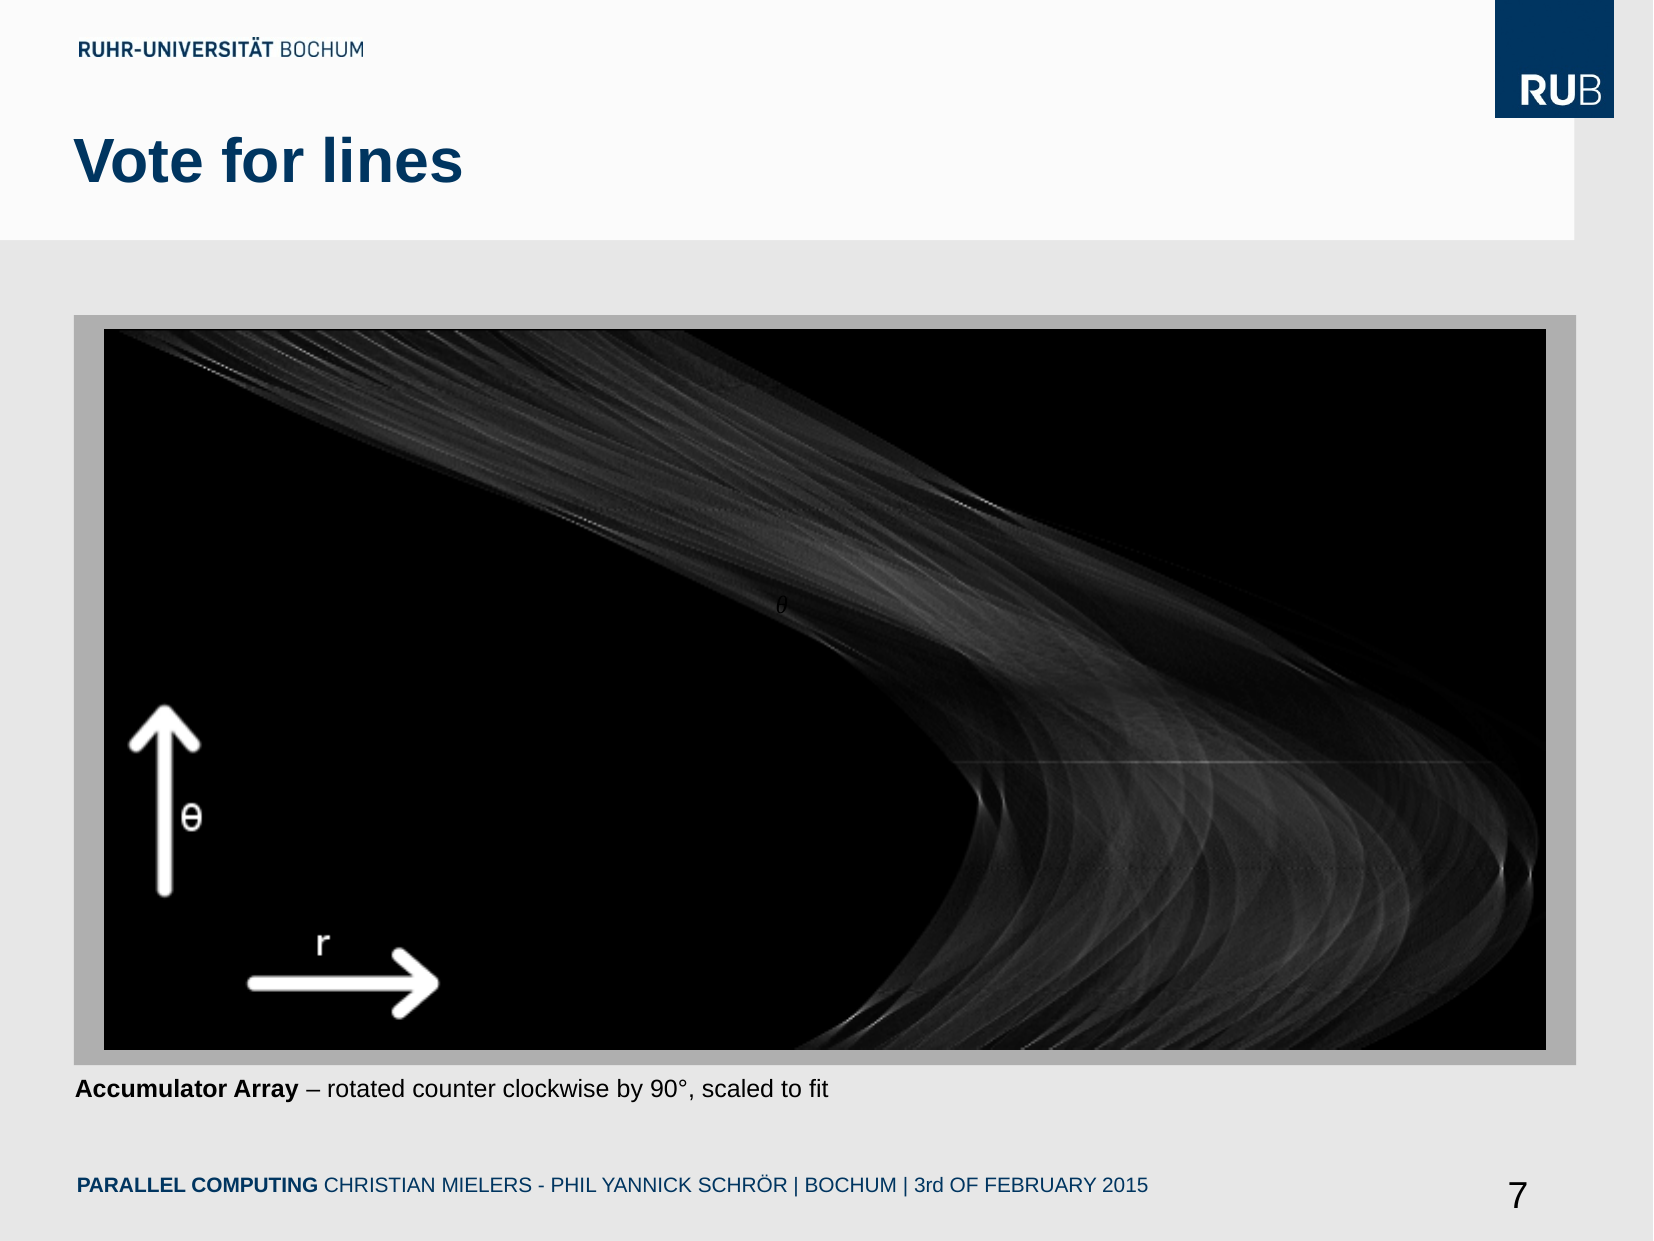

Vote for lines
Accumulator Array – rotated counter clockwise by 90°, scaled to fit
PARALLEL COMPUTING CHRISTIAN MIELERS - PHIL YANNICK SCHRÖR | BOCHUM | 3rd OF FEBRUARY 2015